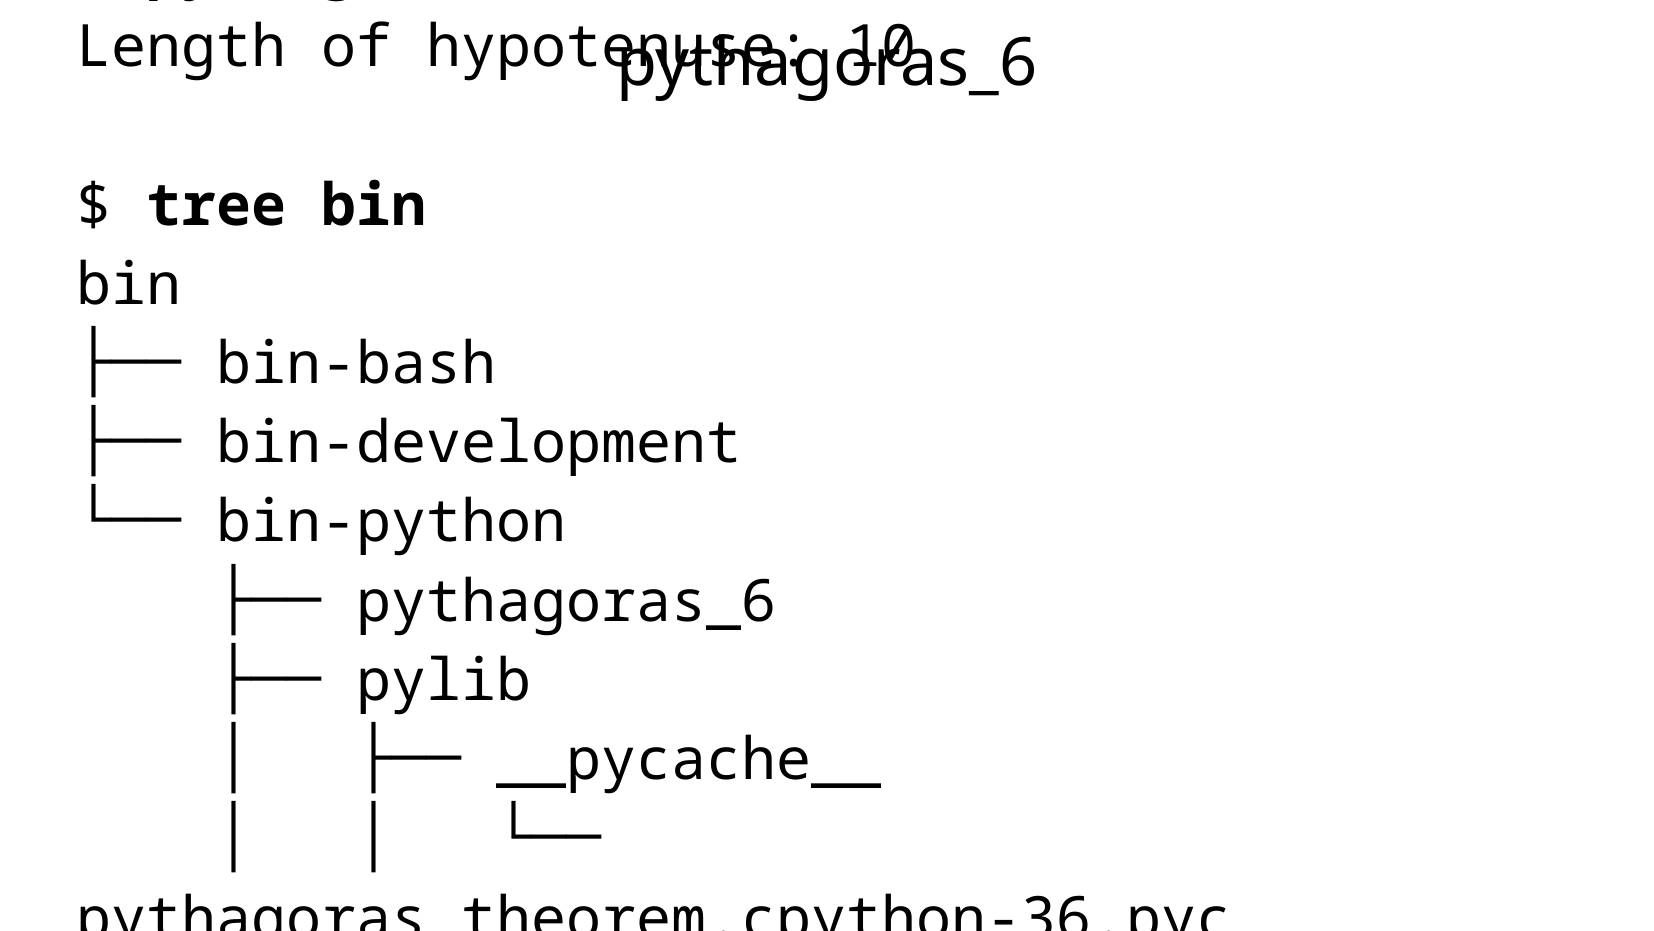

$ pythagoras_6 6 8
Length of hypotenuse: 10
$ tree bin
bin
├── bin-bash
├── bin-development
└── bin-python
 ├── pythagoras_6
 ├── pylib
 │   ├── __pycache__
 │   │   └── pythagoras_theorem.cpython-36.pyc
 │   └── pythagoras_theorem.py
 │
# pythagoras_6